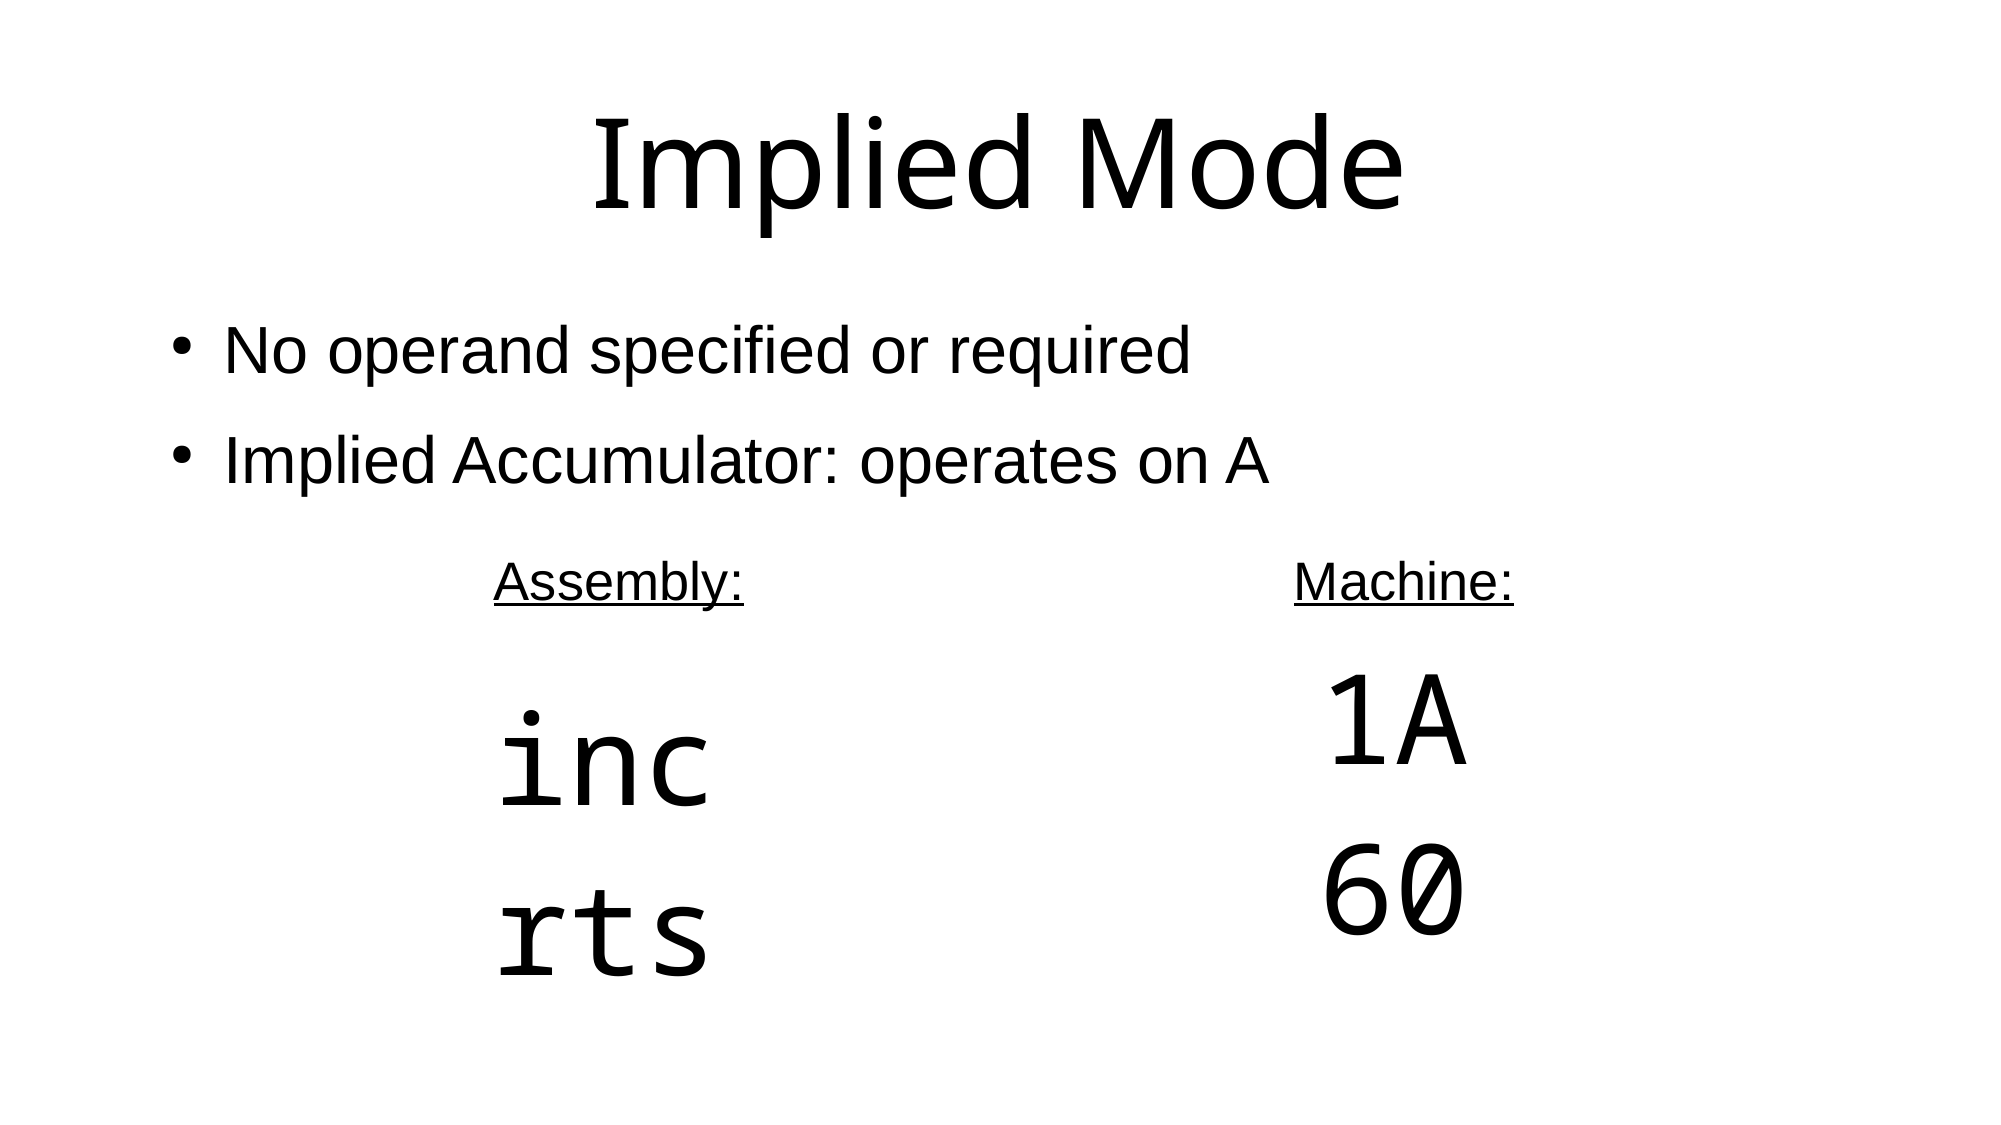

Implied Mode
# No operand specified or required
Implied Accumulator: operates on A
Assembly:
Machine:
1A
60
inc
rts